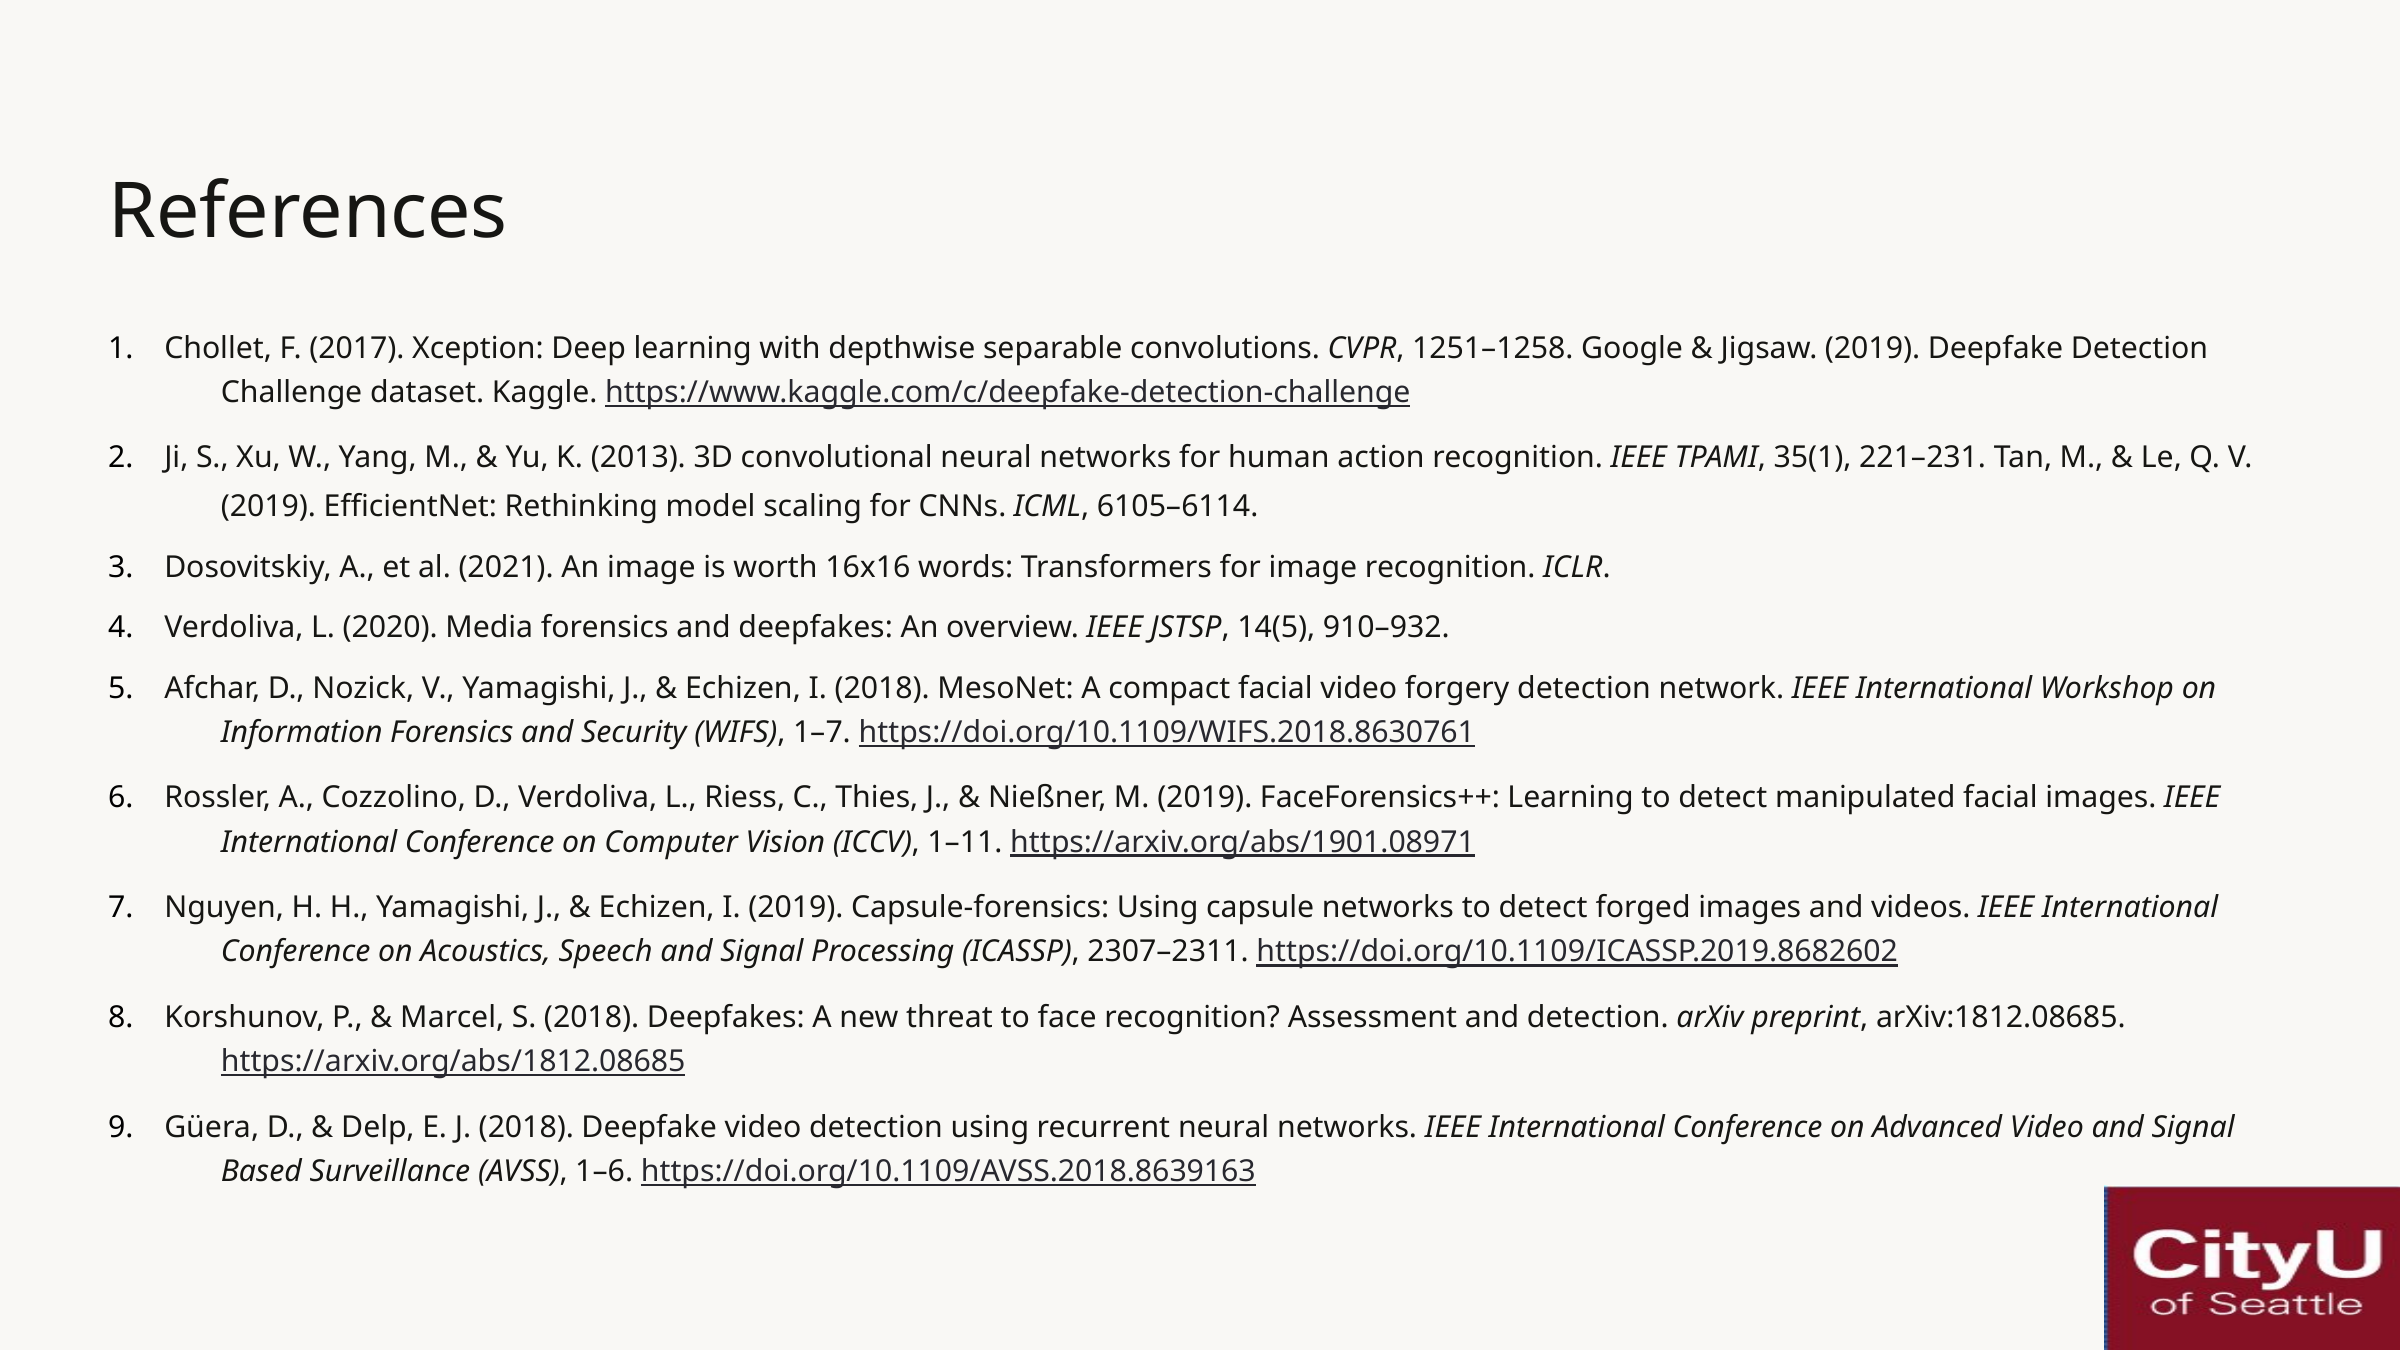

References
Chollet, F. (2017). Xception: Deep learning with depthwise separable convolutions. CVPR, 1251–1258. Google & Jigsaw. (2019). Deepfake Detection Challenge dataset. Kaggle. https://www.kaggle.com/c/deepfake-detection-challenge
Ji, S., Xu, W., Yang, M., & Yu, K. (2013). 3D convolutional neural networks for human action recognition. IEEE TPAMI, 35(1), 221–231. Tan, M., & Le, Q. V. (2019). EfficientNet: Rethinking model scaling for CNNs. ICML, 6105–6114.
Dosovitskiy, A., et al. (2021). An image is worth 16x16 words: Transformers for image recognition. ICLR.
Verdoliva, L. (2020). Media forensics and deepfakes: An overview. IEEE JSTSP, 14(5), 910–932.
Afchar, D., Nozick, V., Yamagishi, J., & Echizen, I. (2018). MesoNet: A compact facial video forgery detection network. IEEE International Workshop on Information Forensics and Security (WIFS), 1–7. https://doi.org/10.1109/WIFS.2018.8630761
Rossler, A., Cozzolino, D., Verdoliva, L., Riess, C., Thies, J., & Nießner, M. (2019). FaceForensics++: Learning to detect manipulated facial images. IEEE International Conference on Computer Vision (ICCV), 1–11. https://arxiv.org/abs/1901.08971
Nguyen, H. H., Yamagishi, J., & Echizen, I. (2019). Capsule-forensics: Using capsule networks to detect forged images and videos. IEEE International Conference on Acoustics, Speech and Signal Processing (ICASSP), 2307–2311. https://doi.org/10.1109/ICASSP.2019.8682602
Korshunov, P., & Marcel, S. (2018). Deepfakes: A new threat to face recognition? Assessment and detection. arXiv preprint, arXiv:1812.08685. https://arxiv.org/abs/1812.08685
Güera, D., & Delp, E. J. (2018). Deepfake video detection using recurrent neural networks. IEEE International Conference on Advanced Video and Signal Based Surveillance (AVSS), 1–6. https://doi.org/10.1109/AVSS.2018.8639163